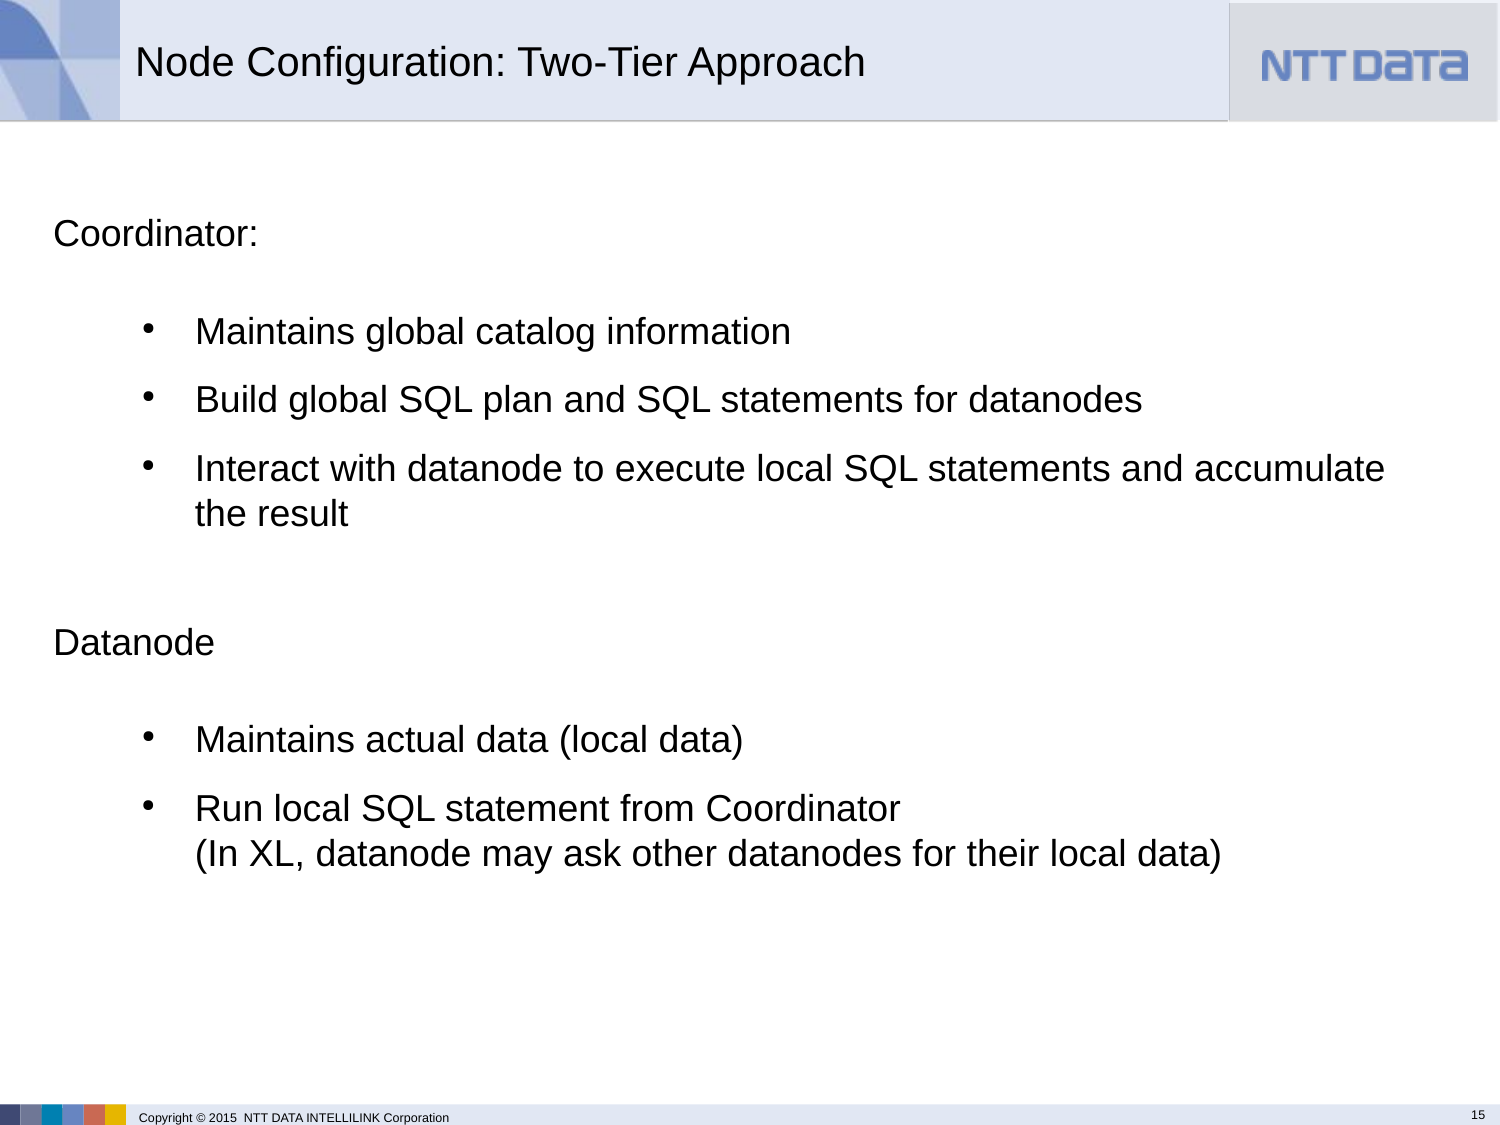

Node Configuration: Two-Tier Approach
# Coordinator:
Maintains global catalog information
Build global SQL plan and SQL statements for datanodes
Interact with datanode to execute local SQL statements and accumulate the result
Datanode
Maintains actual data (local data)
Run local SQL statement from Coordinator
(In XL, datanode may ask other datanodes for their local data)